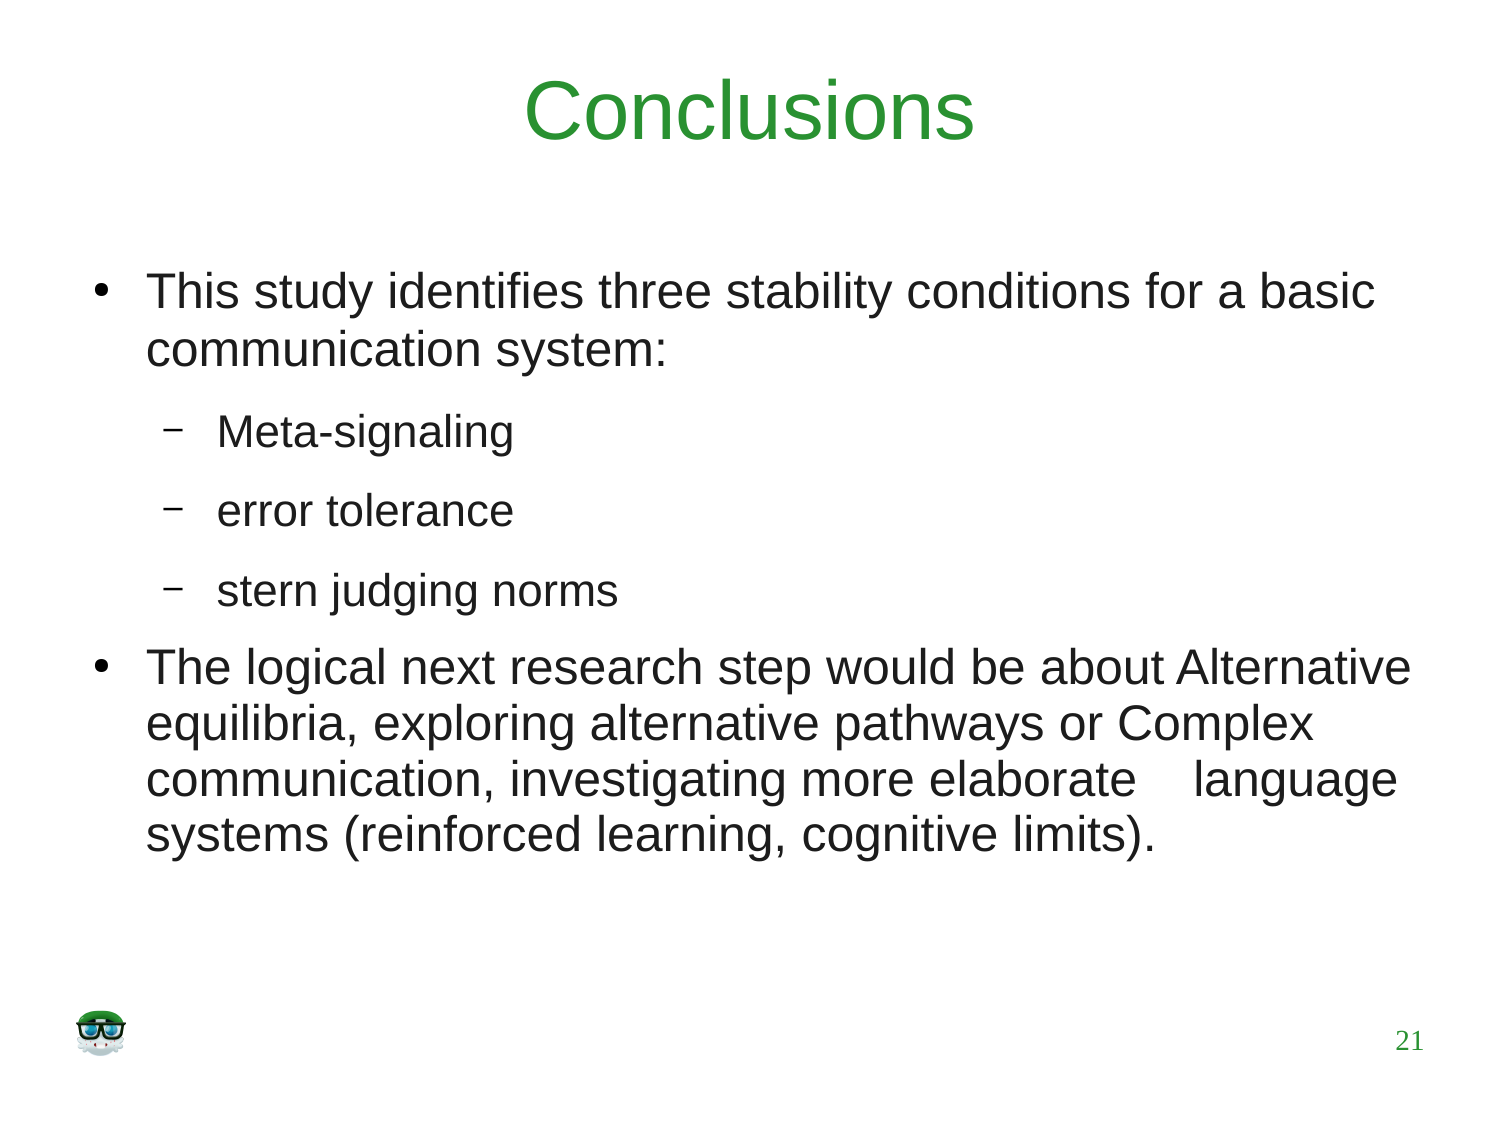

# Conclusions
This study identifies three stability conditions for a basic communication system:
Meta-signaling
error tolerance
stern judging norms
The logical next research step would be about Alternative equilibria, exploring alternative pathways or Complex communication, investigating more elaborate	 language systems (reinforced learning, cognitive limits).
21